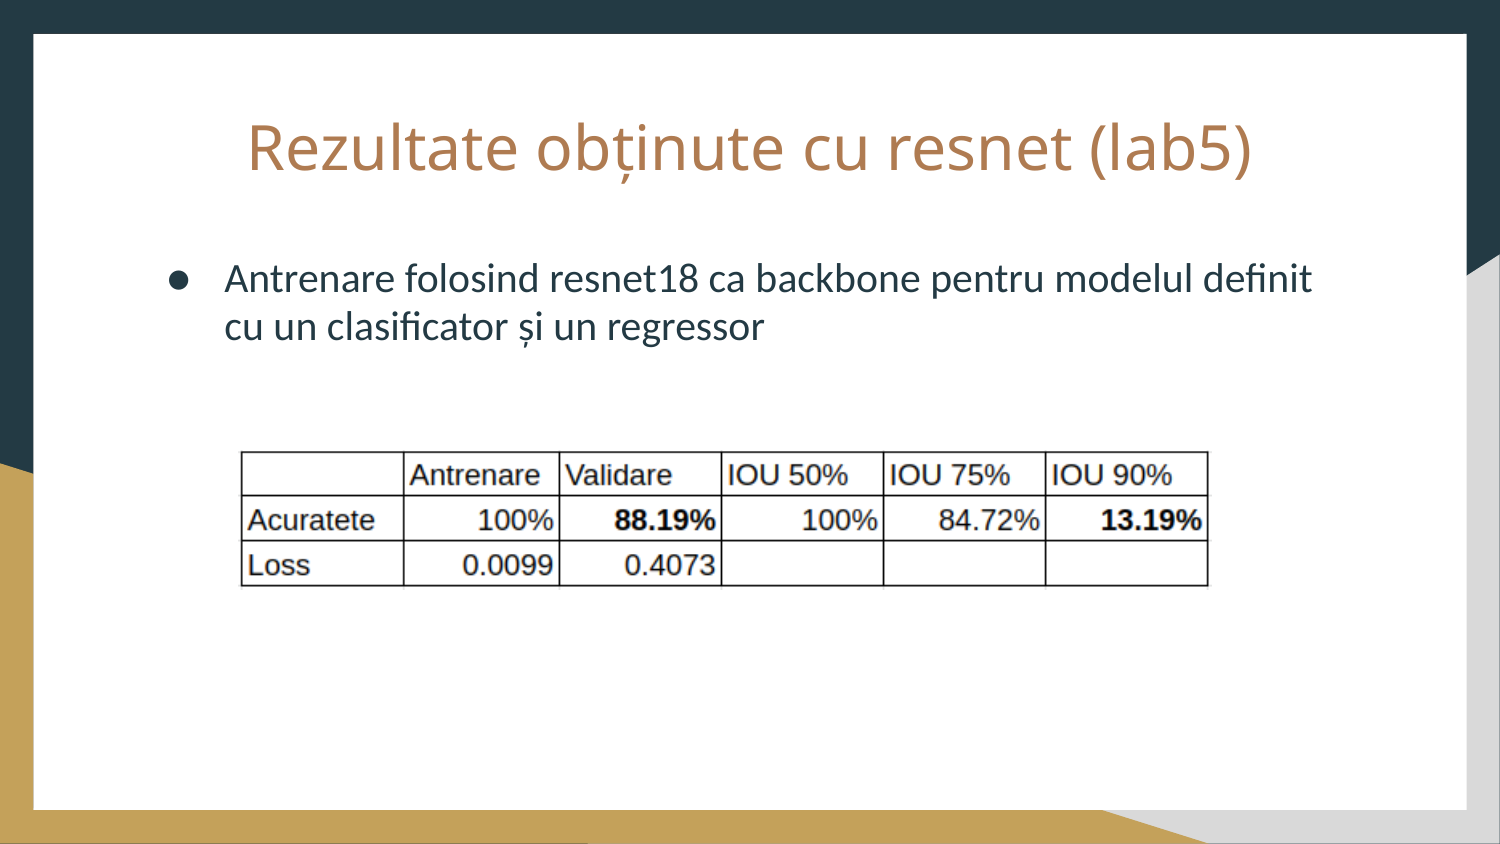

# Rezultate obținute cu resnet (lab5)
Antrenare folosind resnet18 ca backbone pentru modelul definit cu un clasificator și un regressor